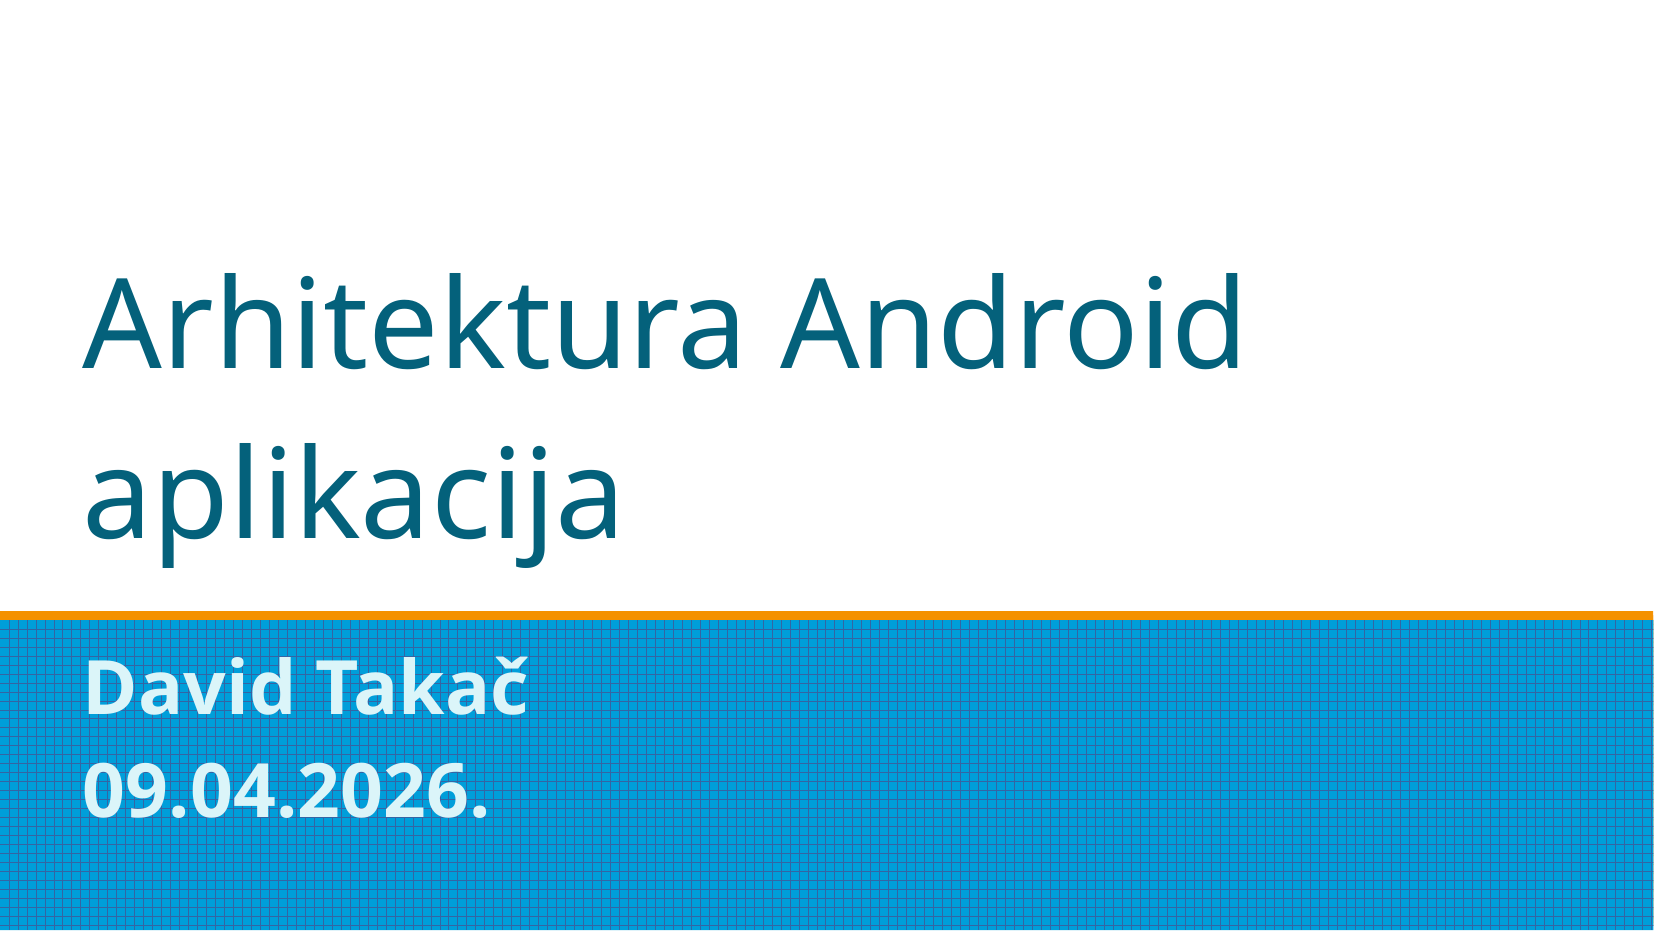

# Arhitektura Android aplikacija
David Takač
09.04.2026.